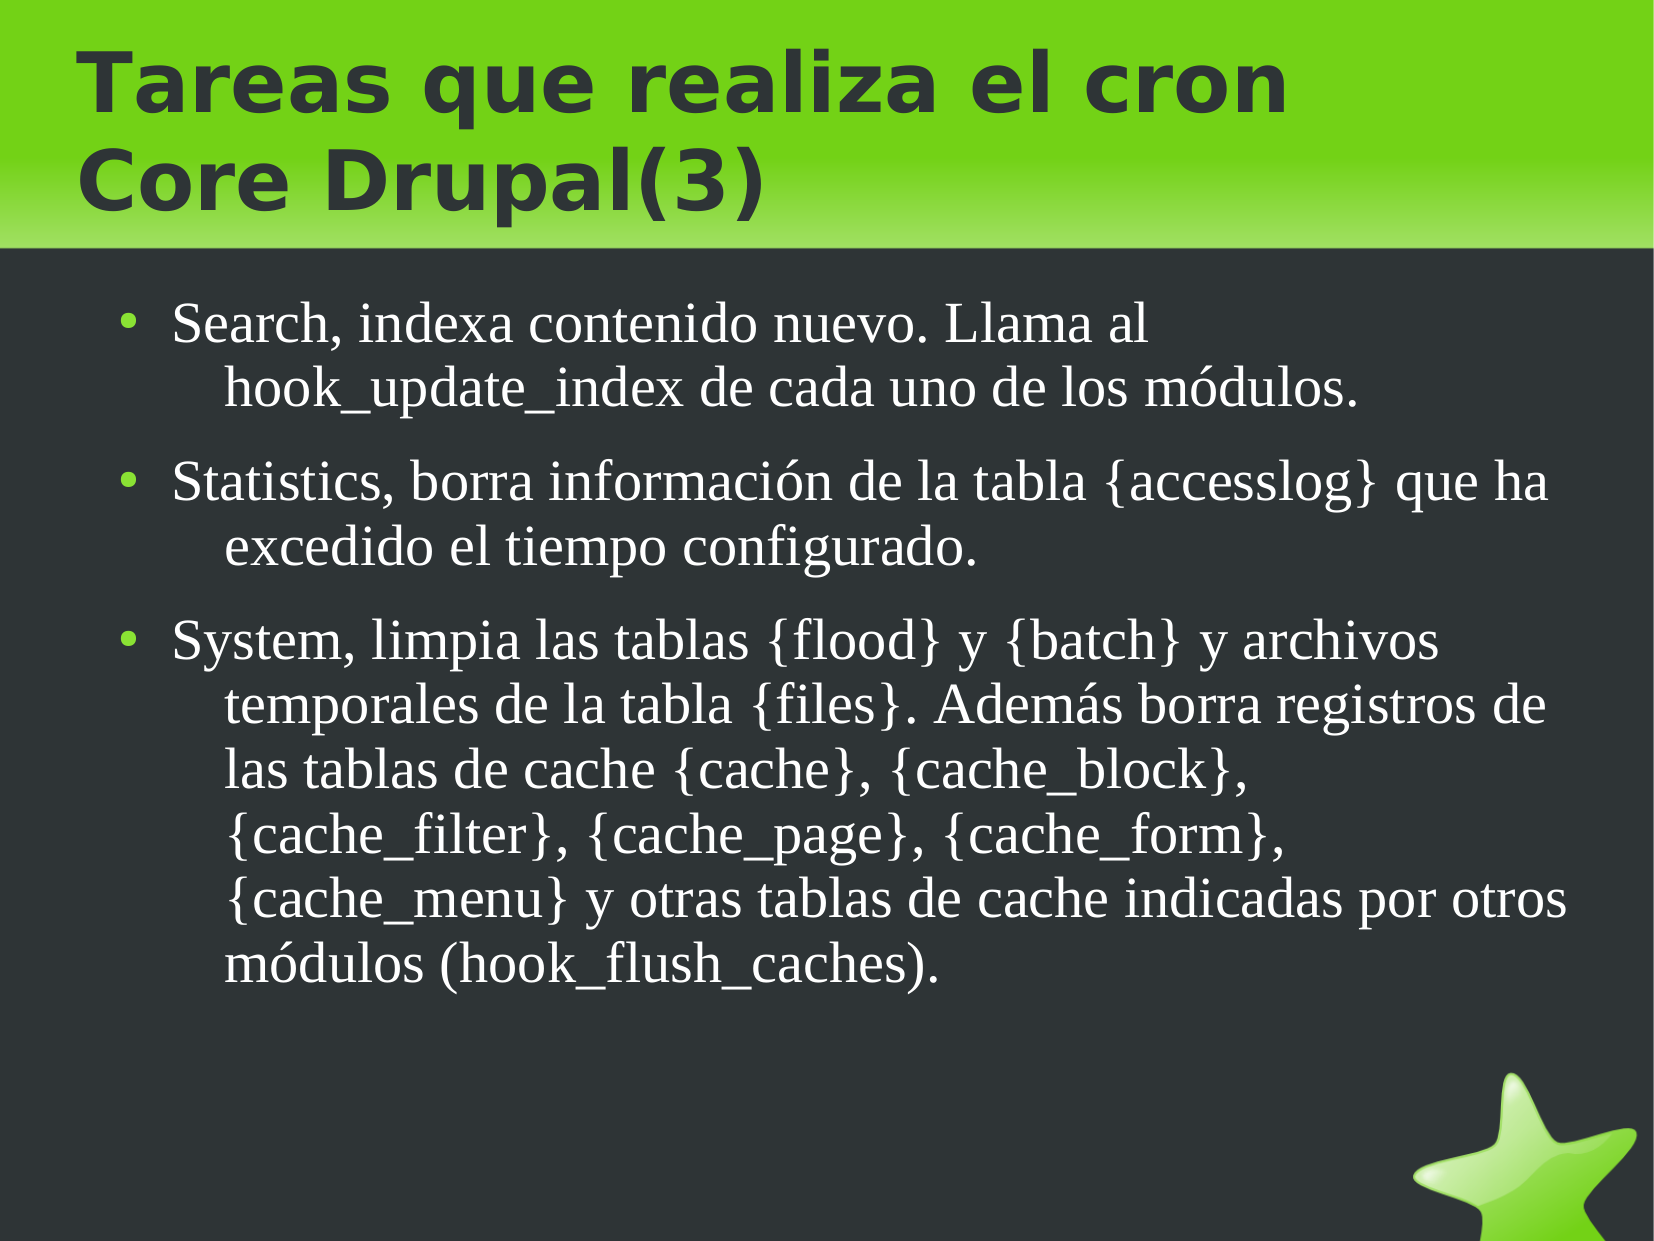

# Tareas que realiza el cron Core Drupal(3)
Search, indexa contenido nuevo. Llama al hook_update_index de cada uno de los módulos.
Statistics, borra información de la tabla {accesslog} que ha excedido el tiempo configurado.
System, limpia las tablas {flood} y {batch} y archivos temporales de la tabla {files}. Además borra registros de las tablas de cache {cache}, {cache_block}, {cache_filter}, {cache_page}, {cache_form}, {cache_menu} y otras tablas de cache indicadas por otros módulos (hook_flush_caches).